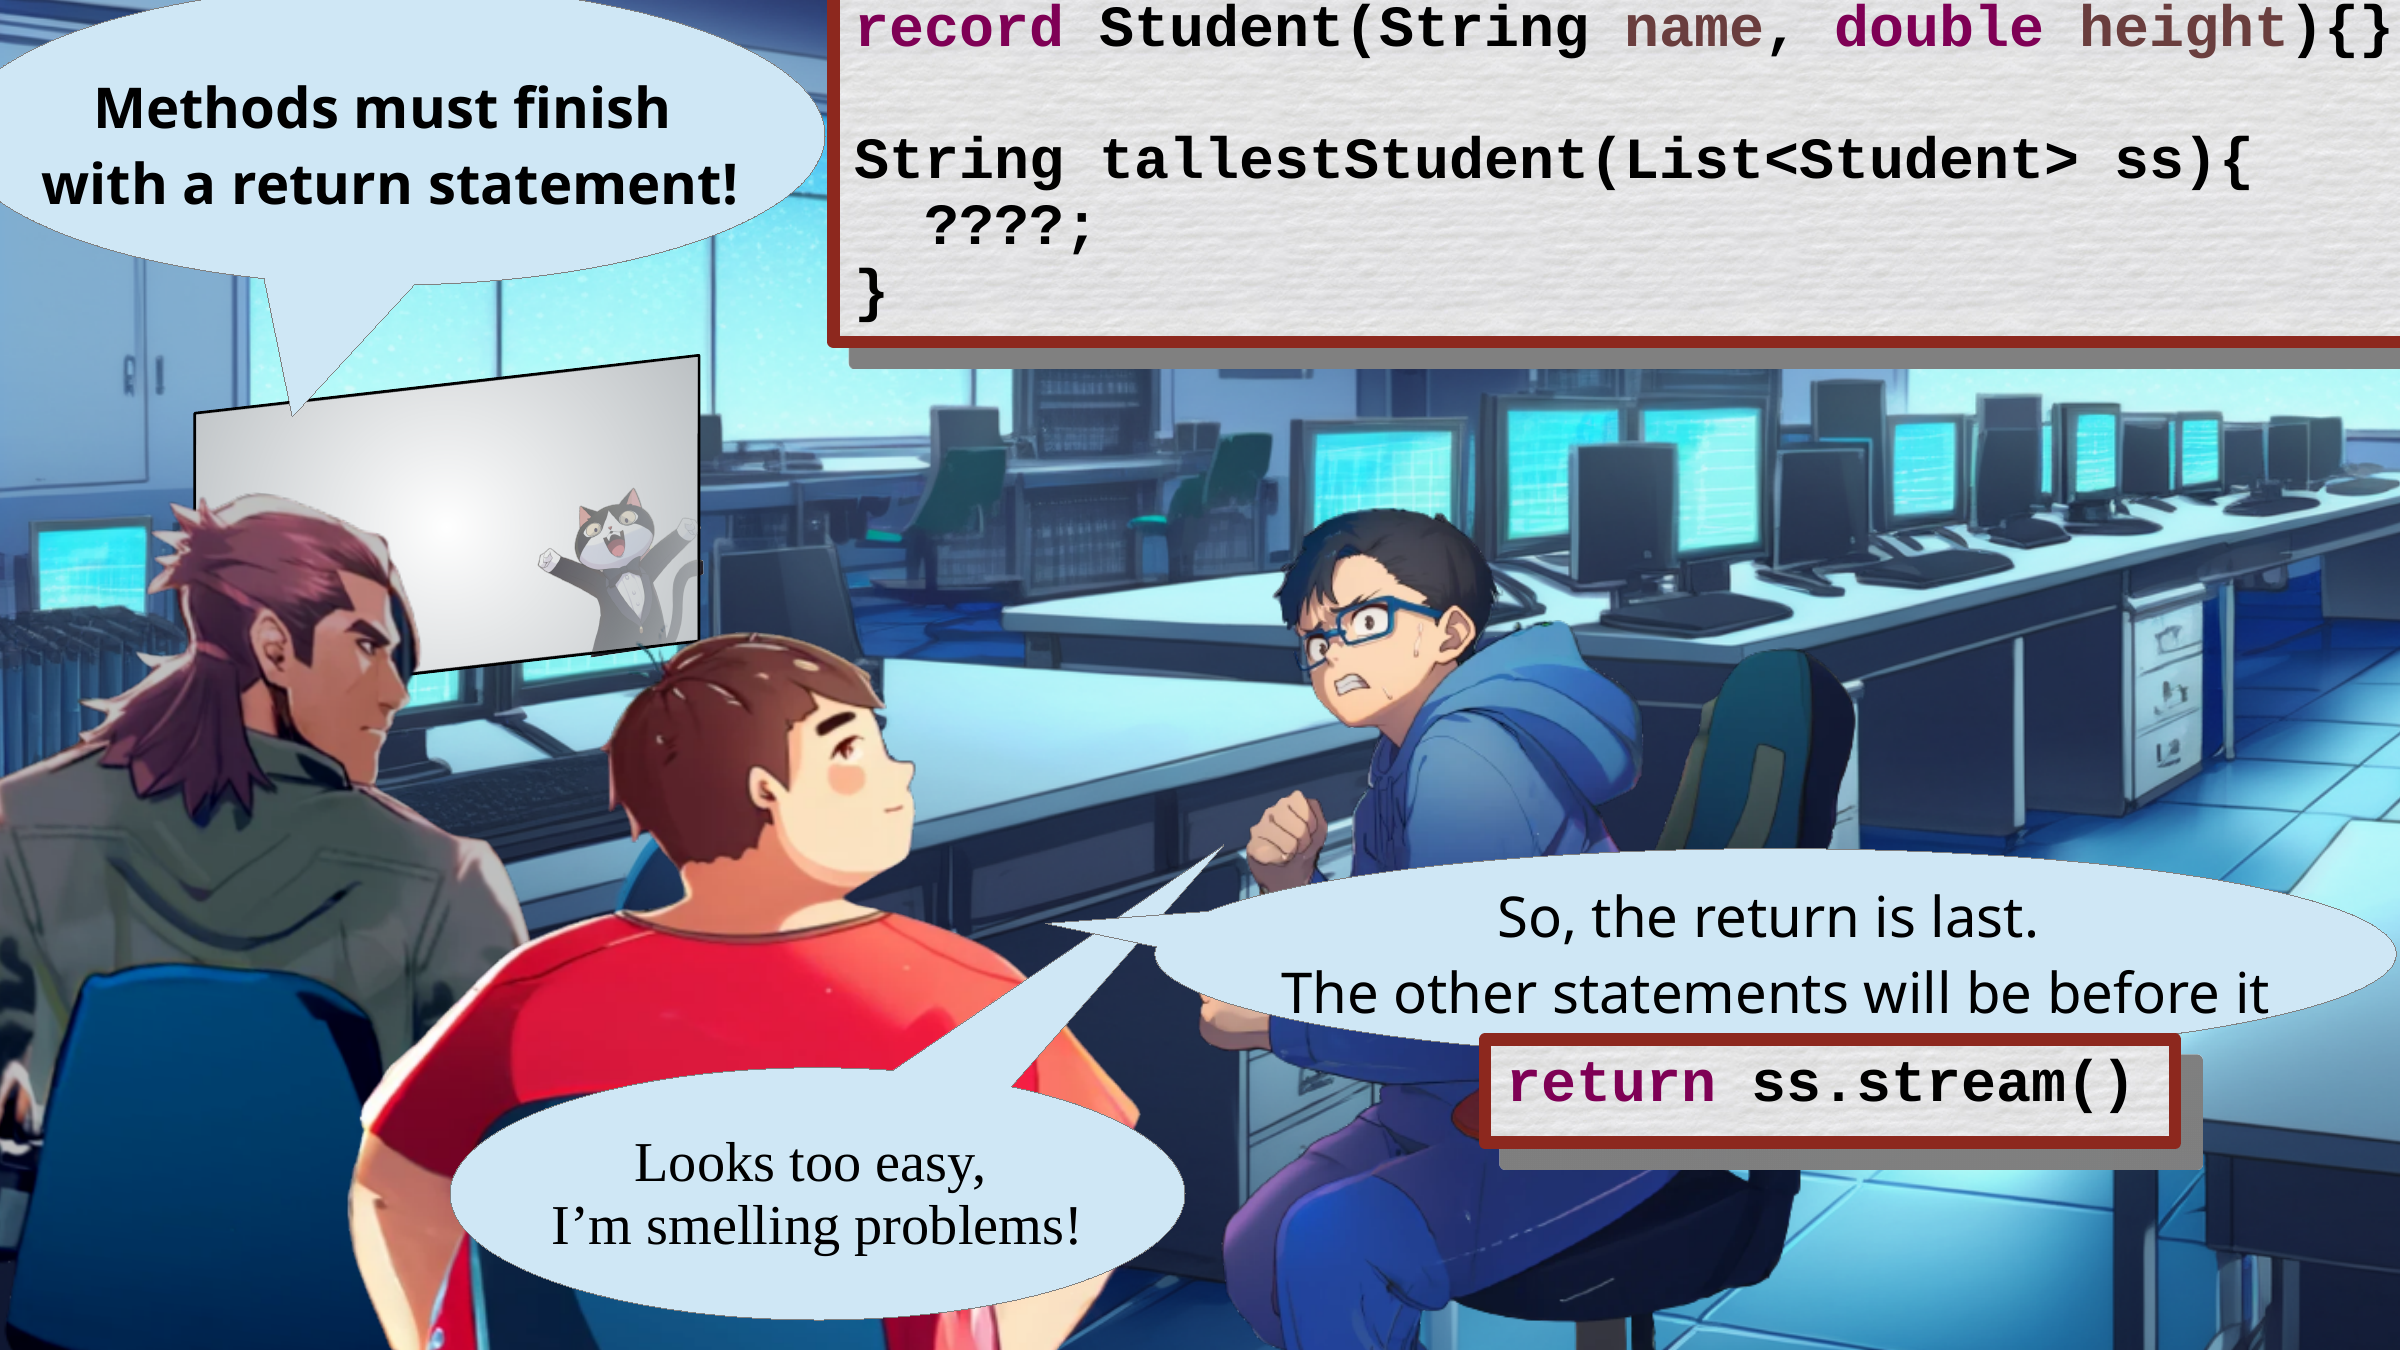

record Student(String name, double height){}
String tallestStudent(List<Student> ss){
 ????;
}
Methods must finish
with a return statement!
So, the return is last.
The other statements will be before it
return ss.stream()
Looks too easy,
I’m smelling problems!